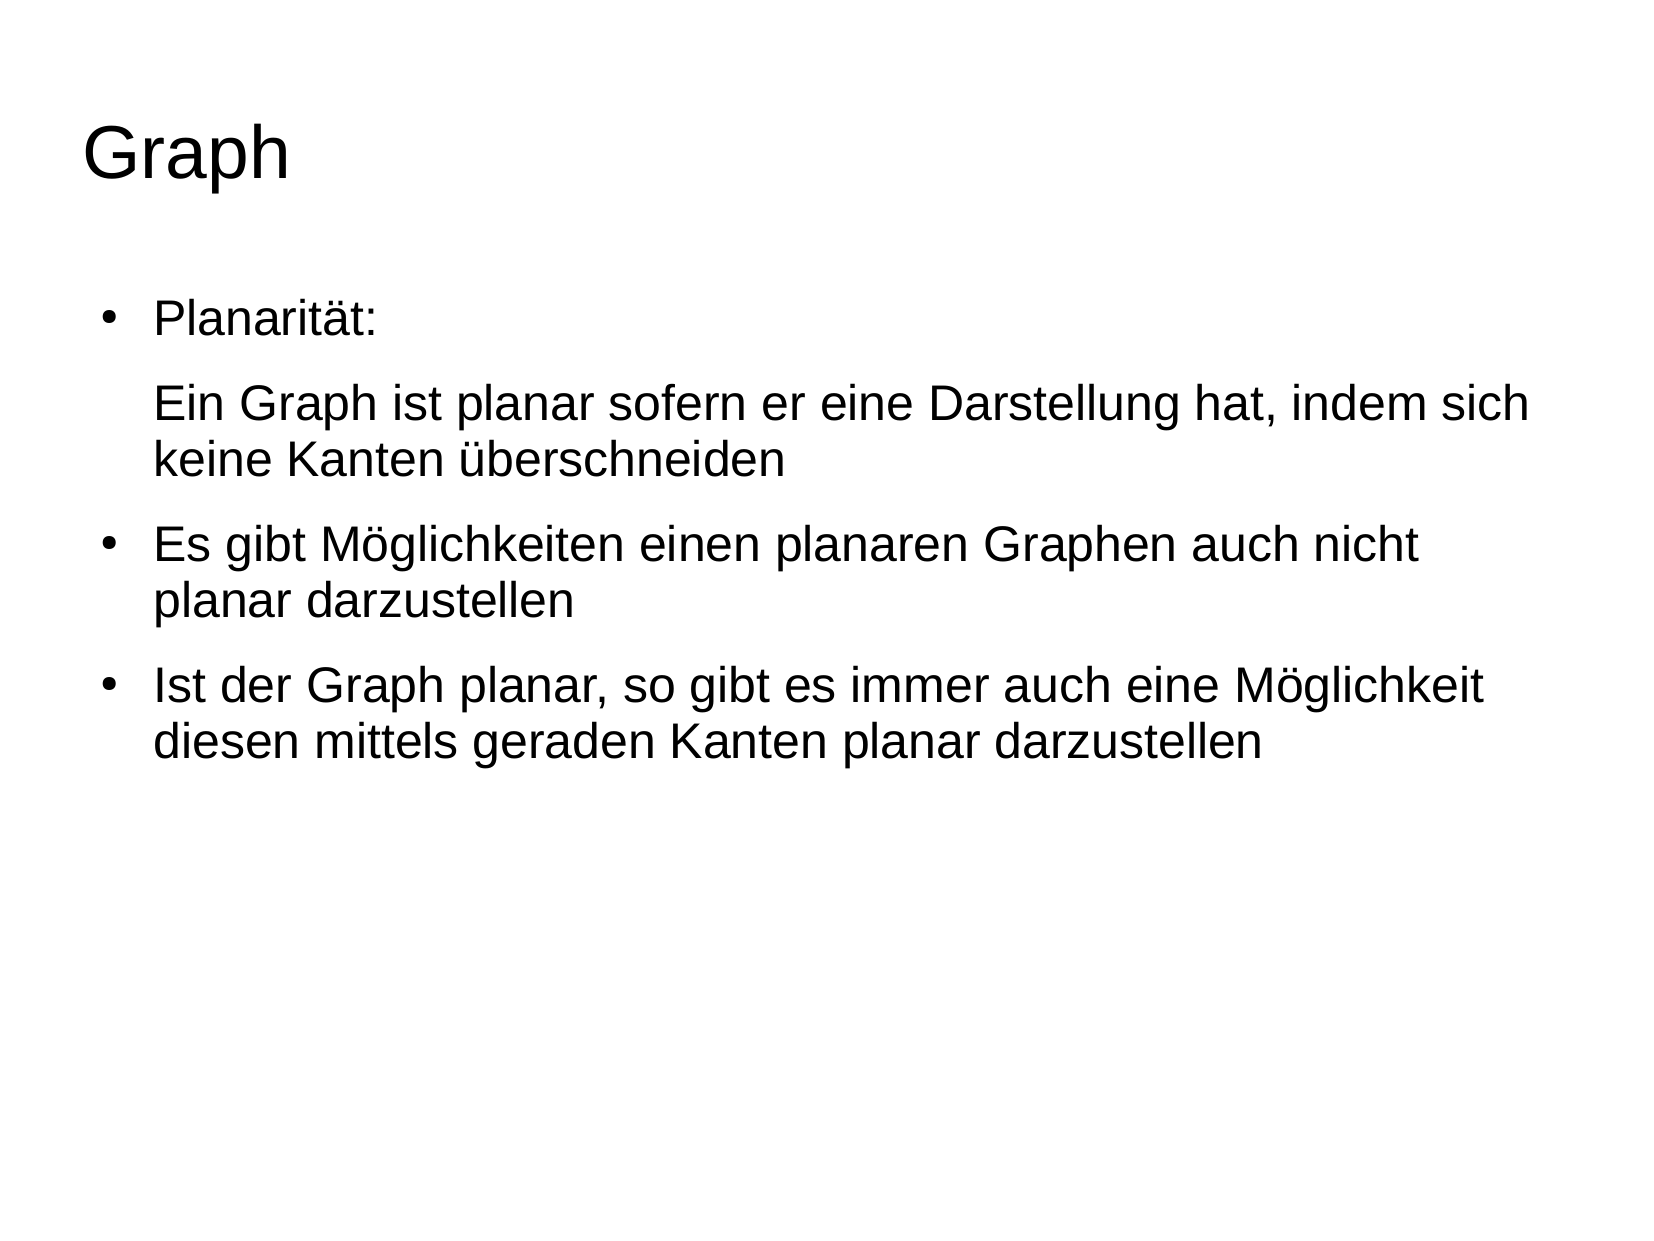

# Graph
Planarität:
Ein Graph ist planar sofern er eine Darstellung hat, indem sich keine Kanten überschneiden
Es gibt Möglichkeiten einen planaren Graphen auch nicht planar darzustellen
Ist der Graph planar, so gibt es immer auch eine Möglichkeit diesen mittels geraden Kanten planar darzustellen